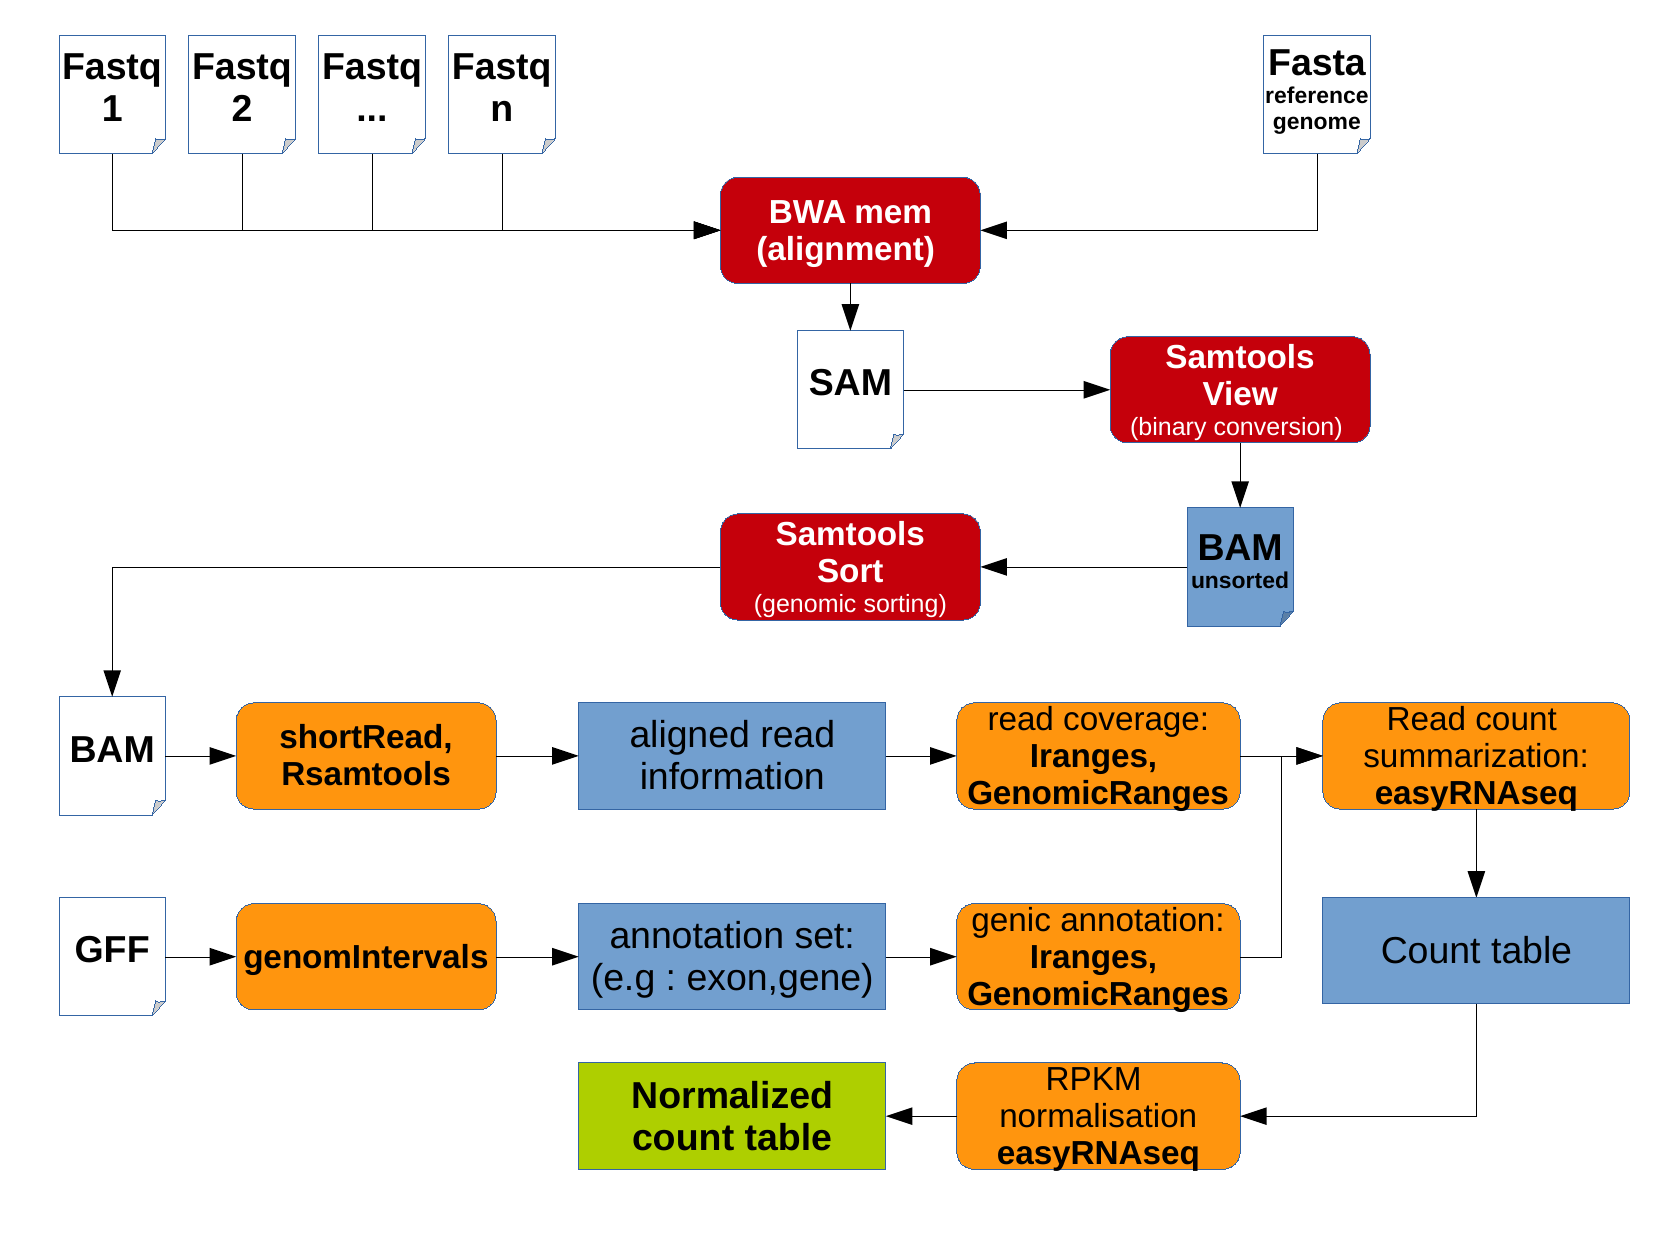

Fastq
1
Fastq
1
Fastq
2
Fastq
...
Fastq
n
Fasta
reference
genome
BWA mem
(alignment)
SAM
Samtools
View
(binary conversion)
BAM
unsorted
Samtools
Sort
(genomic sorting)
BAM
shortRead,
Rsamtools
aligned read
information
read coverage:
Iranges,
GenomicRanges
Read count
summarization:
easyRNAseq
GFF
Count table
count table
genomIntervals
annotation set:
(e.g : exon,gene)
genic annotation:
Iranges,
GenomicRanges
Normalized
count table
RPKM
normalisation
easyRNAseq